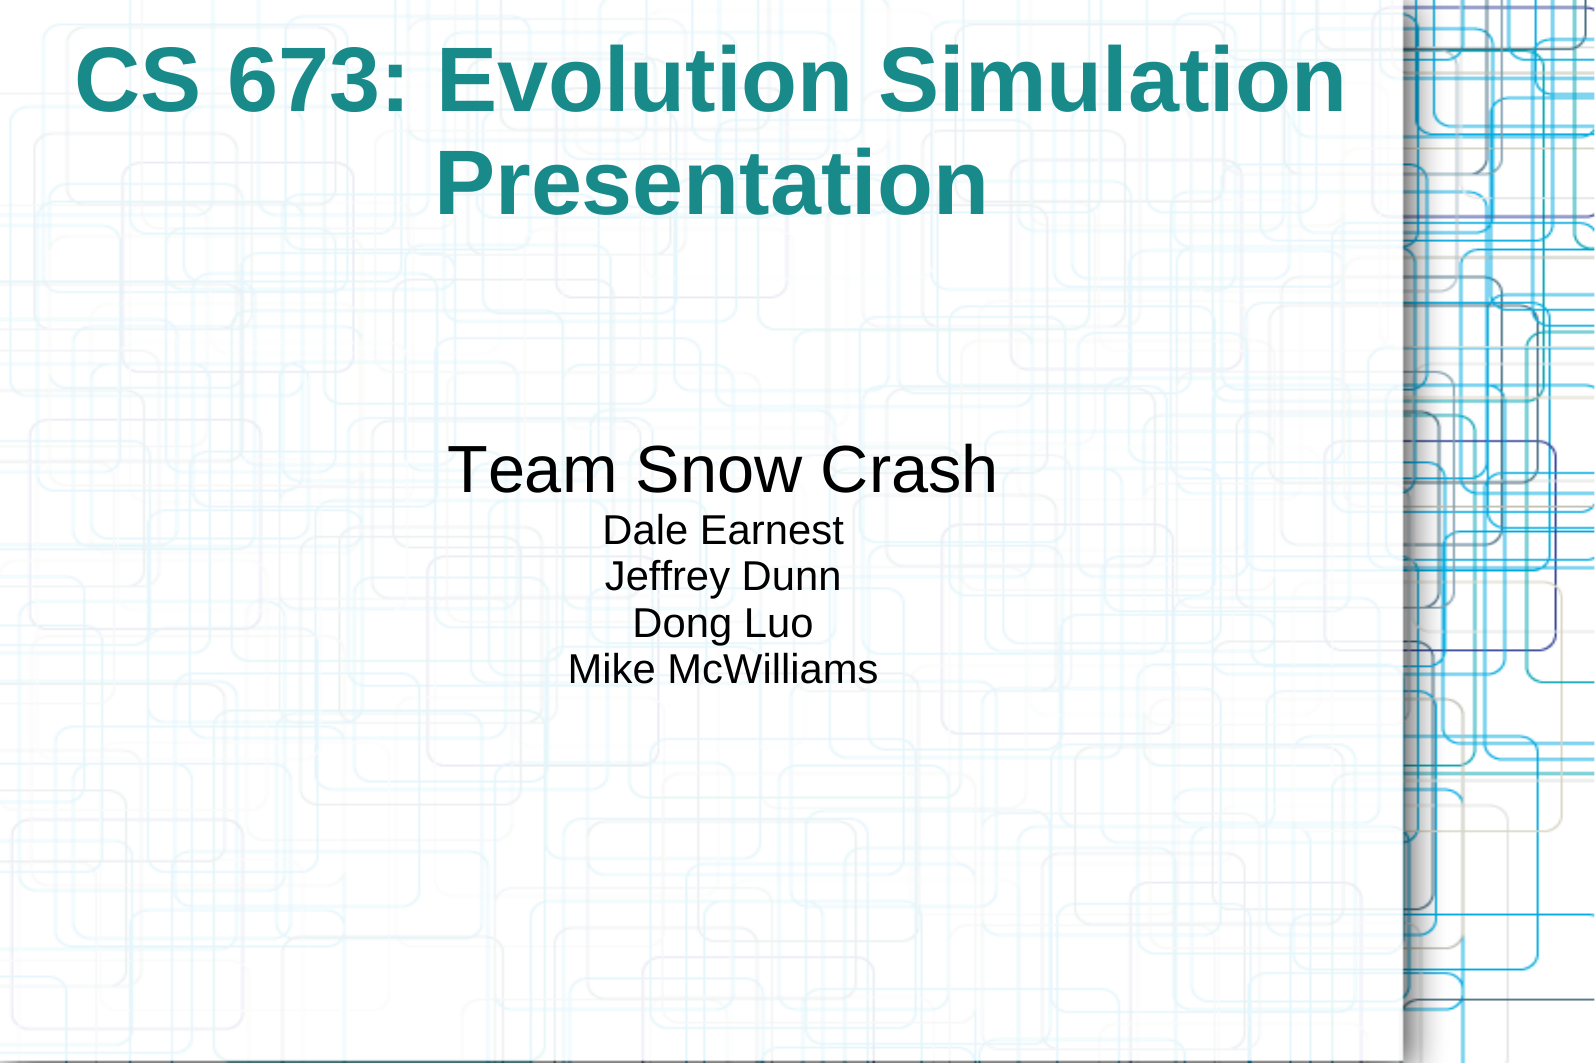

# CS 673: Evolution Simulation Presentation
Team Snow Crash
Dale Earnest
Jeffrey Dunn
Dong Luo
Mike McWilliams